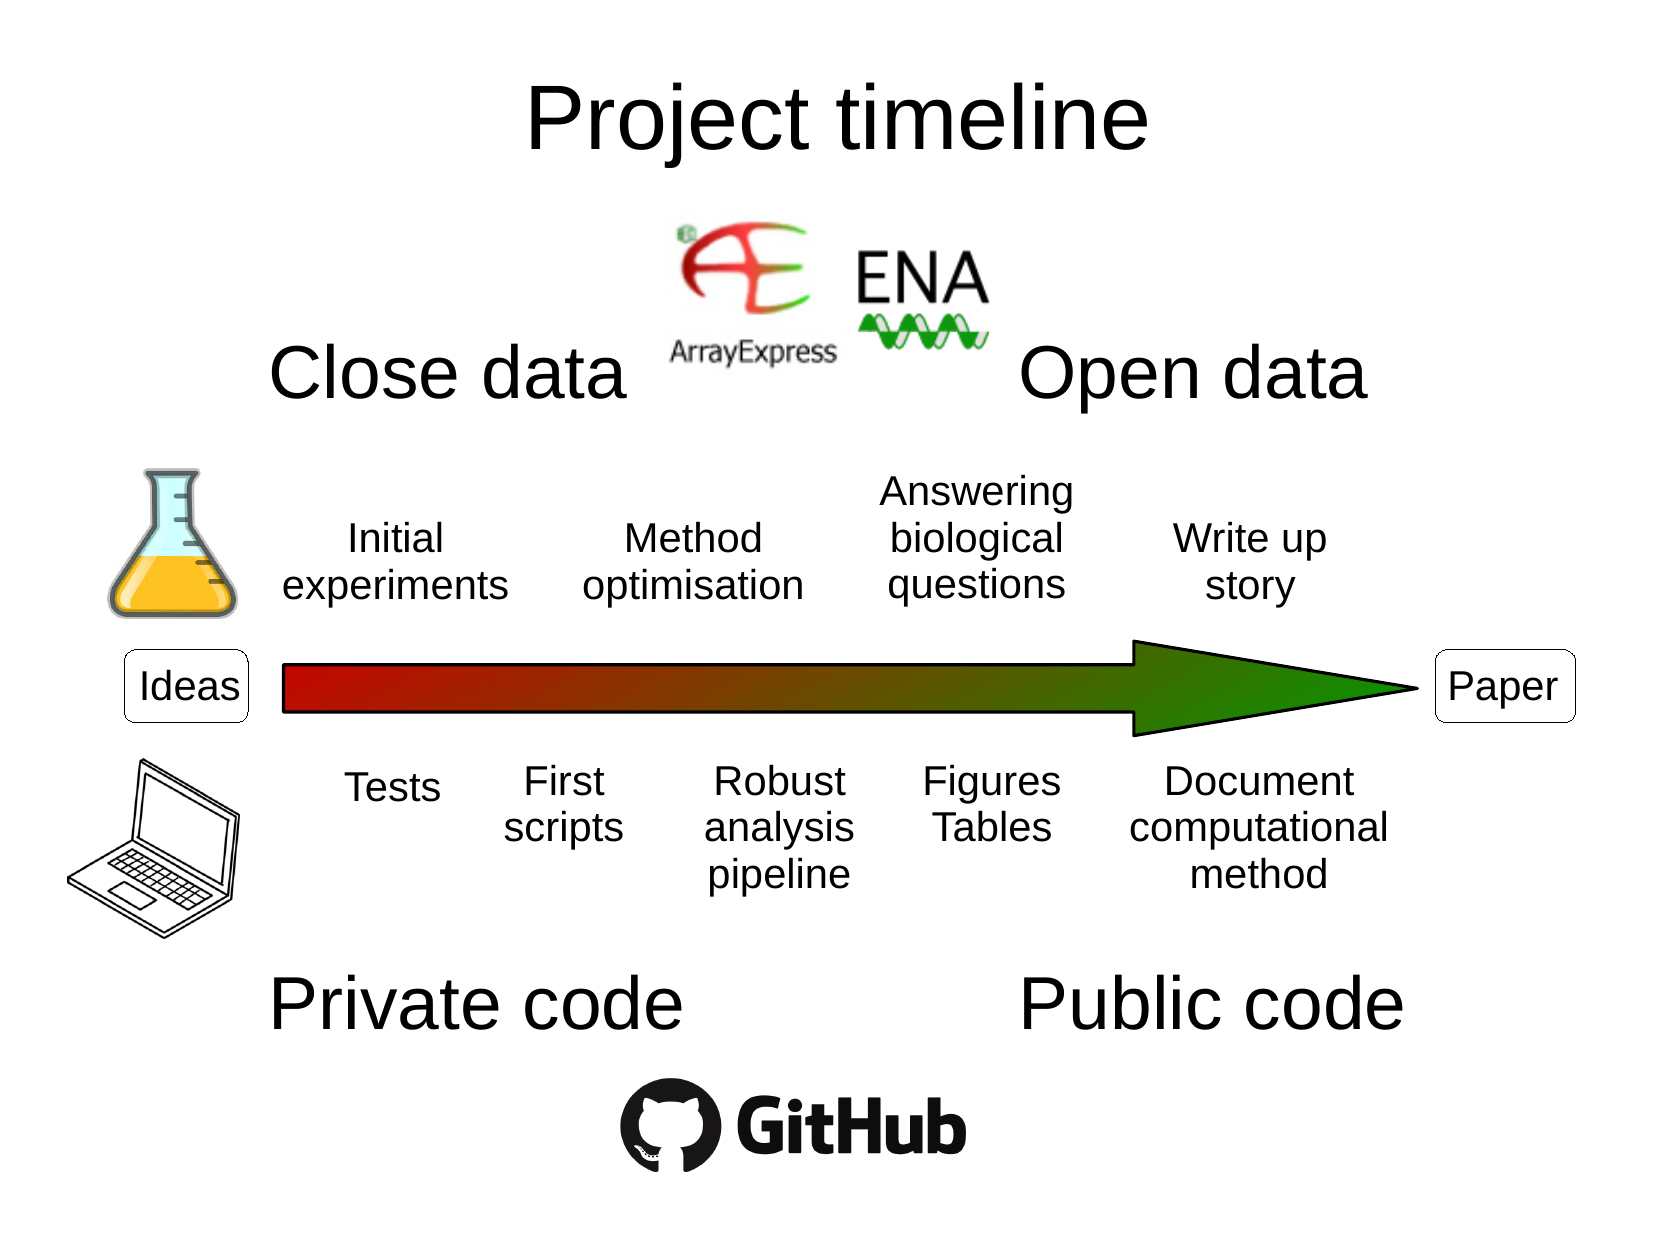

Project timeline
Close data
Open data
Answering biological questions
Initial experiments
Method optimisation
Write up story
Ideas
Paper
First scripts
Robust analysis pipeline
Figures Tables
Document computational method
Tests
Private code
Public code